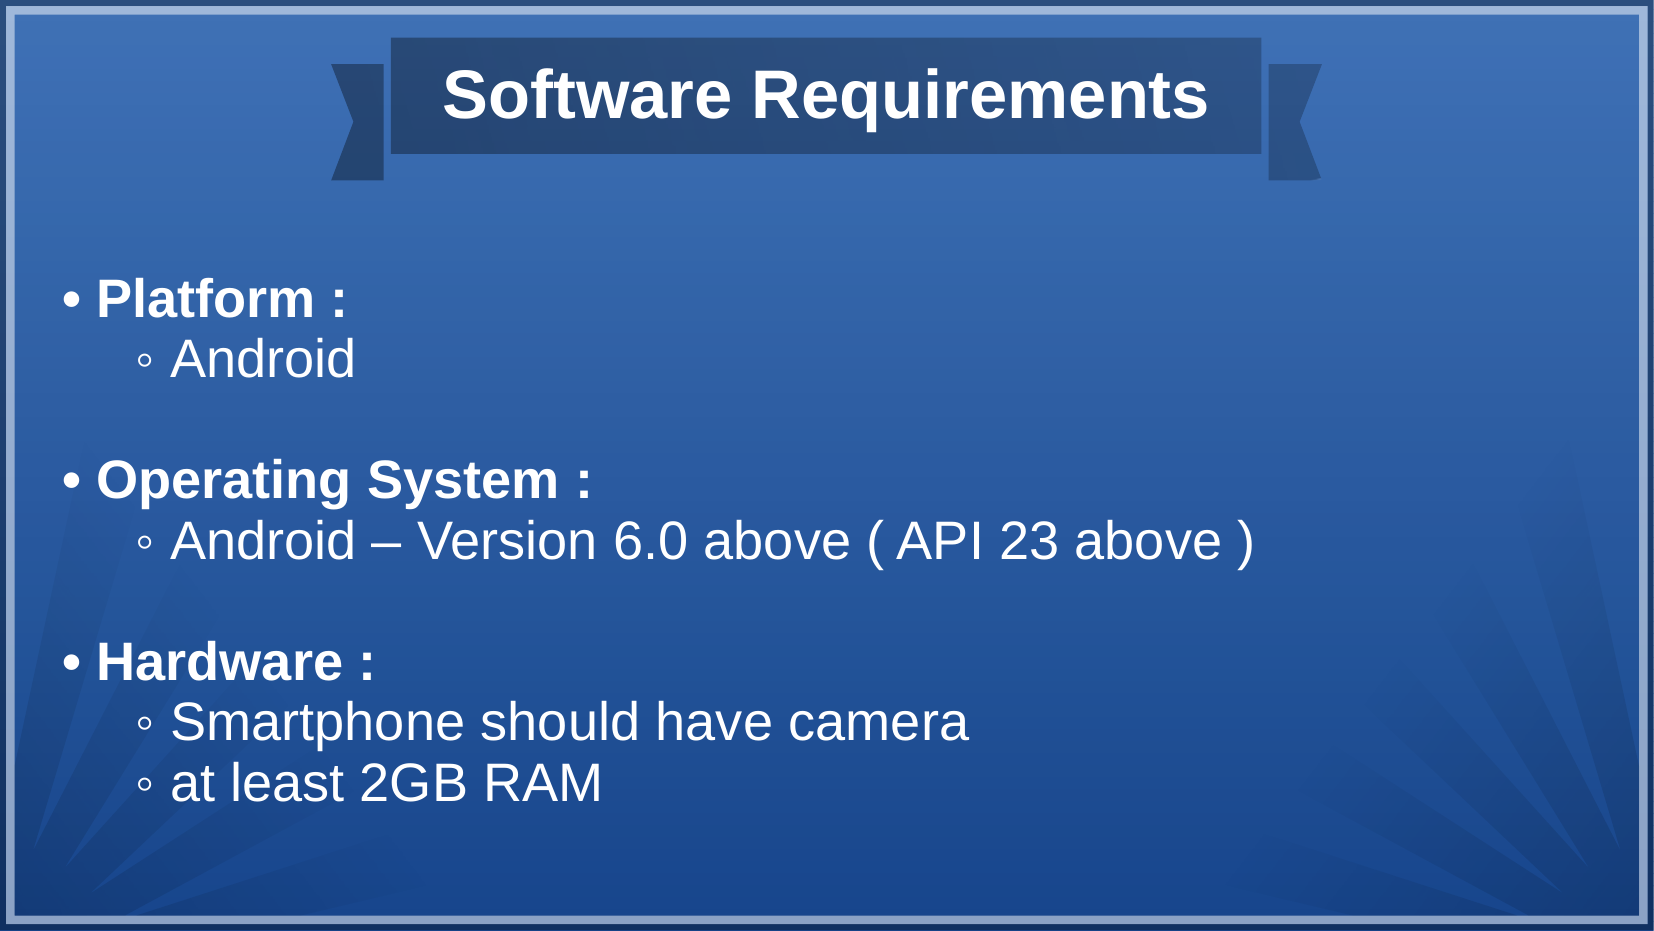

# Software Requirements
• Platform :
	◦ Android
• Operating System :
	◦ Android – Version 6.0 above ( API 23 above )
• Hardware :
	◦ Smartphone should have camera
	◦ at least 2GB RAM